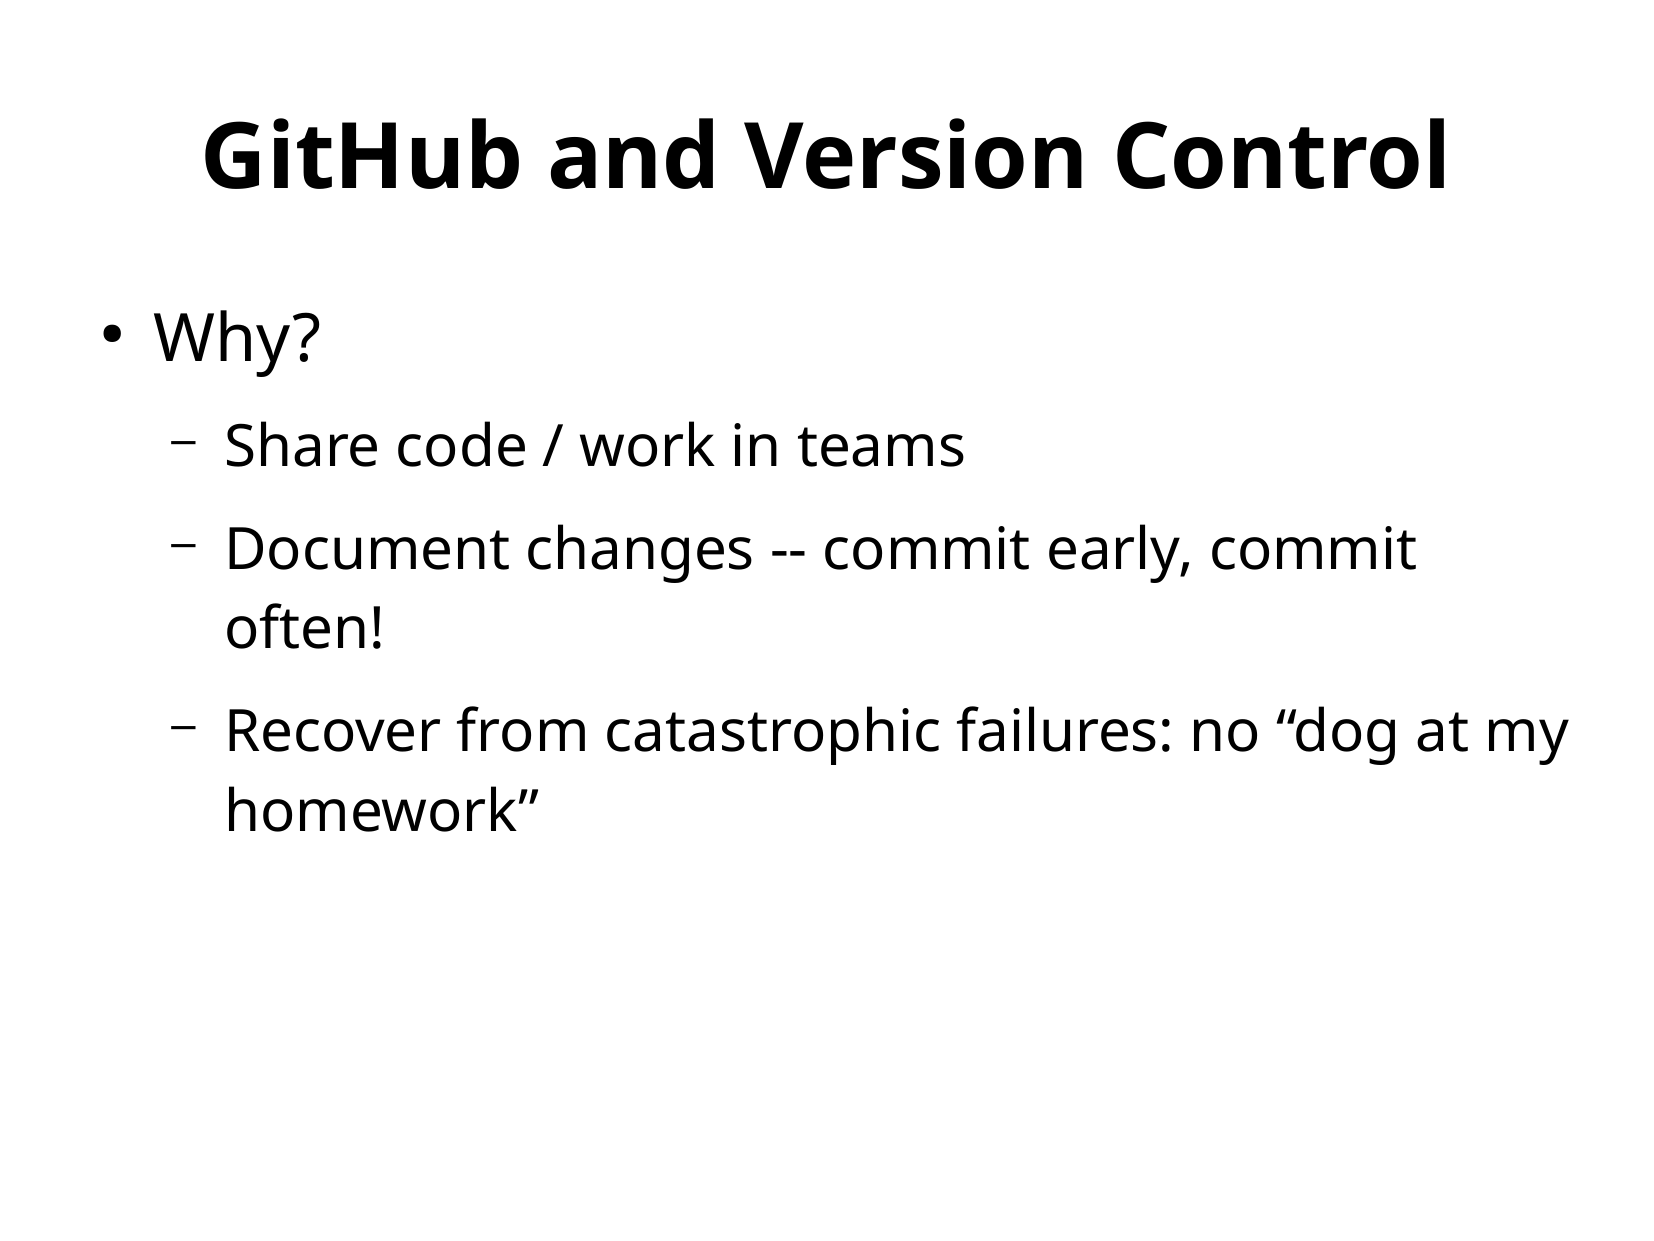

# GitHub and Version Control
Why?
Share code / work in teams
Document changes -- commit early, commit often!
Recover from catastrophic failures: no “dog at my homework”